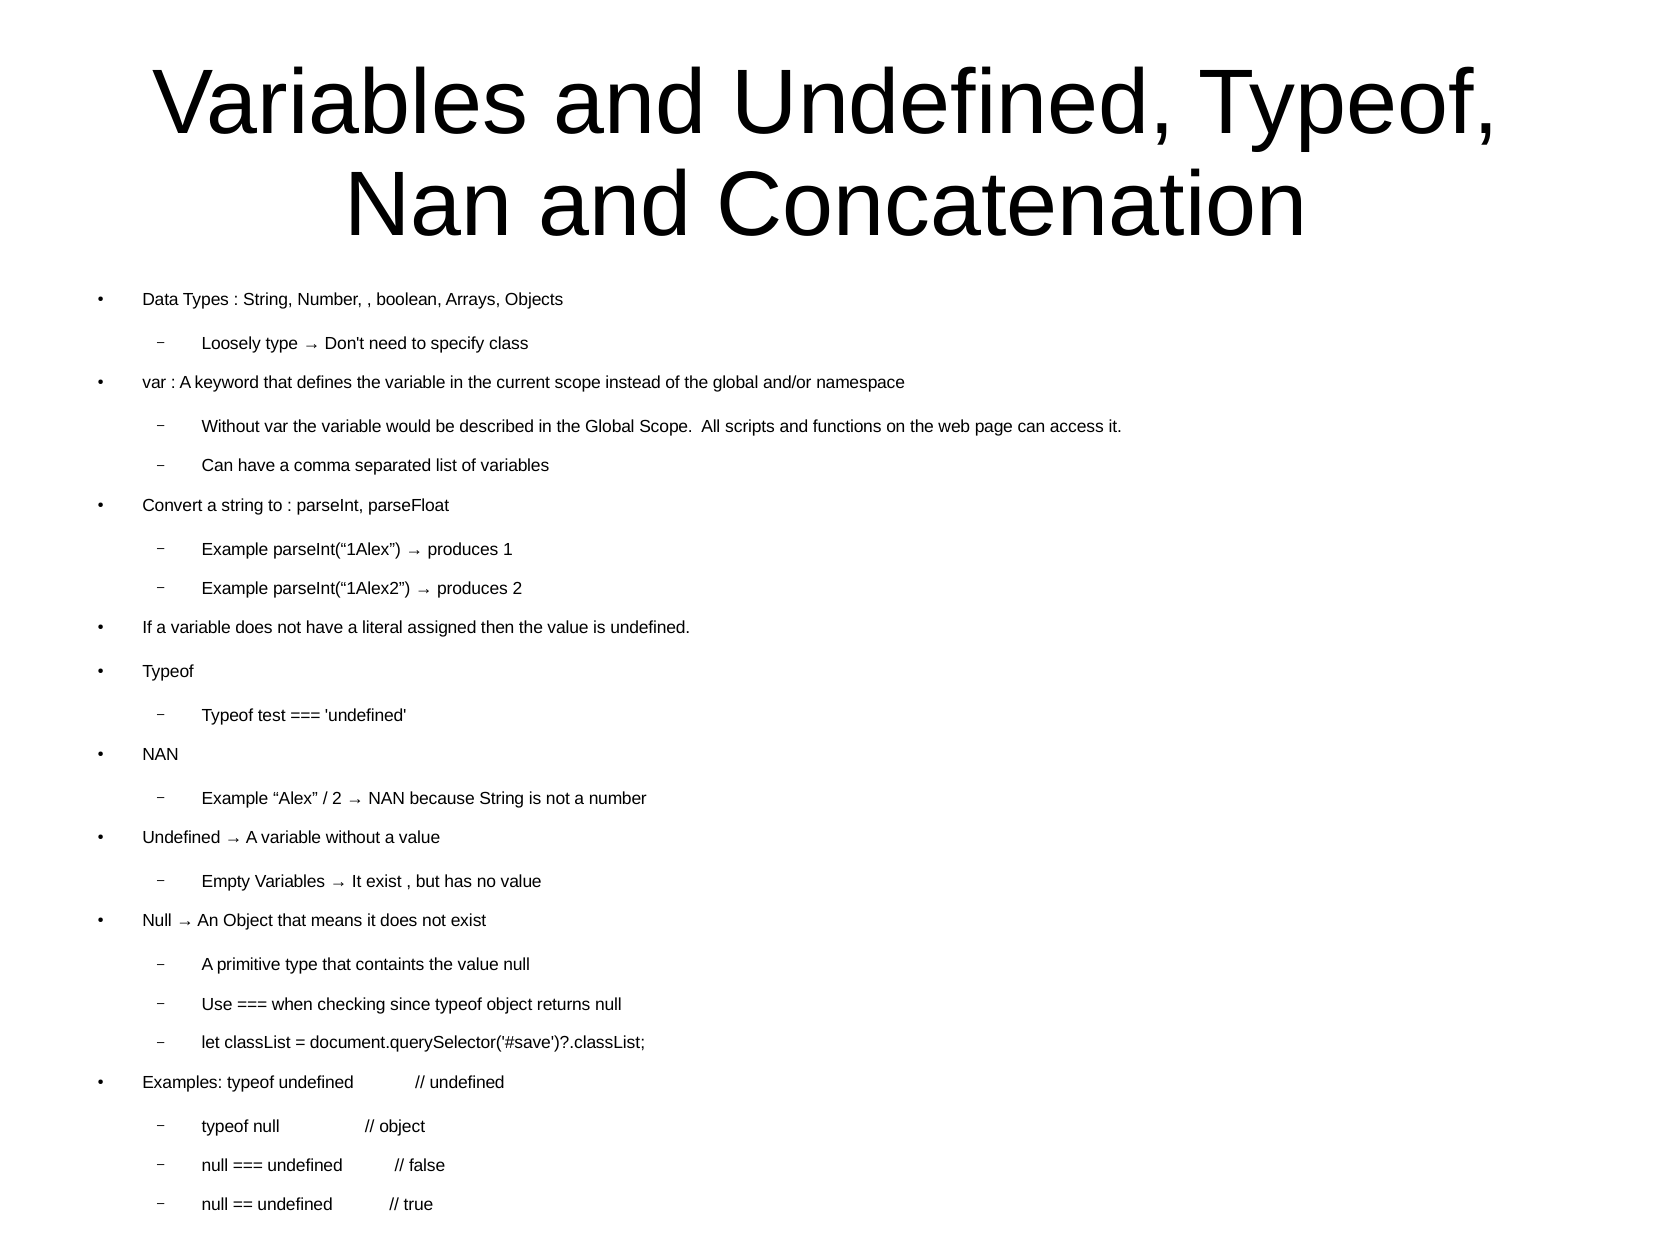

# Variables and Undefined, Typeof, Nan and Concatenation
Data Types : String, Number, , boolean, Arrays, Objects
Loosely type → Don't need to specify class
var : A keyword that defines the variable in the current scope instead of the global and/or namespace
Without var the variable would be described in the Global Scope. All scripts and functions on the web page can access it.
Can have a comma separated list of variables
Convert a string to : parseInt, parseFloat
Example parseInt(“1Alex”) → produces 1
Example parseInt(“1Alex2”) → produces 2
If a variable does not have a literal assigned then the value is undefined.
Typeof
Typeof test === 'undefined'
NAN
Example “Alex” / 2 → NAN because String is not a number
Undefined → A variable without a value
Empty Variables → It exist , but has no value
Null → An Object that means it does not exist
A primitive type that containts the value null
Use === when checking since typeof object returns null
let classList = document.querySelector('#save')?.classList;
Examples: typeof undefined // undefined
typeof null // object
null === undefined // false
null == undefined // true